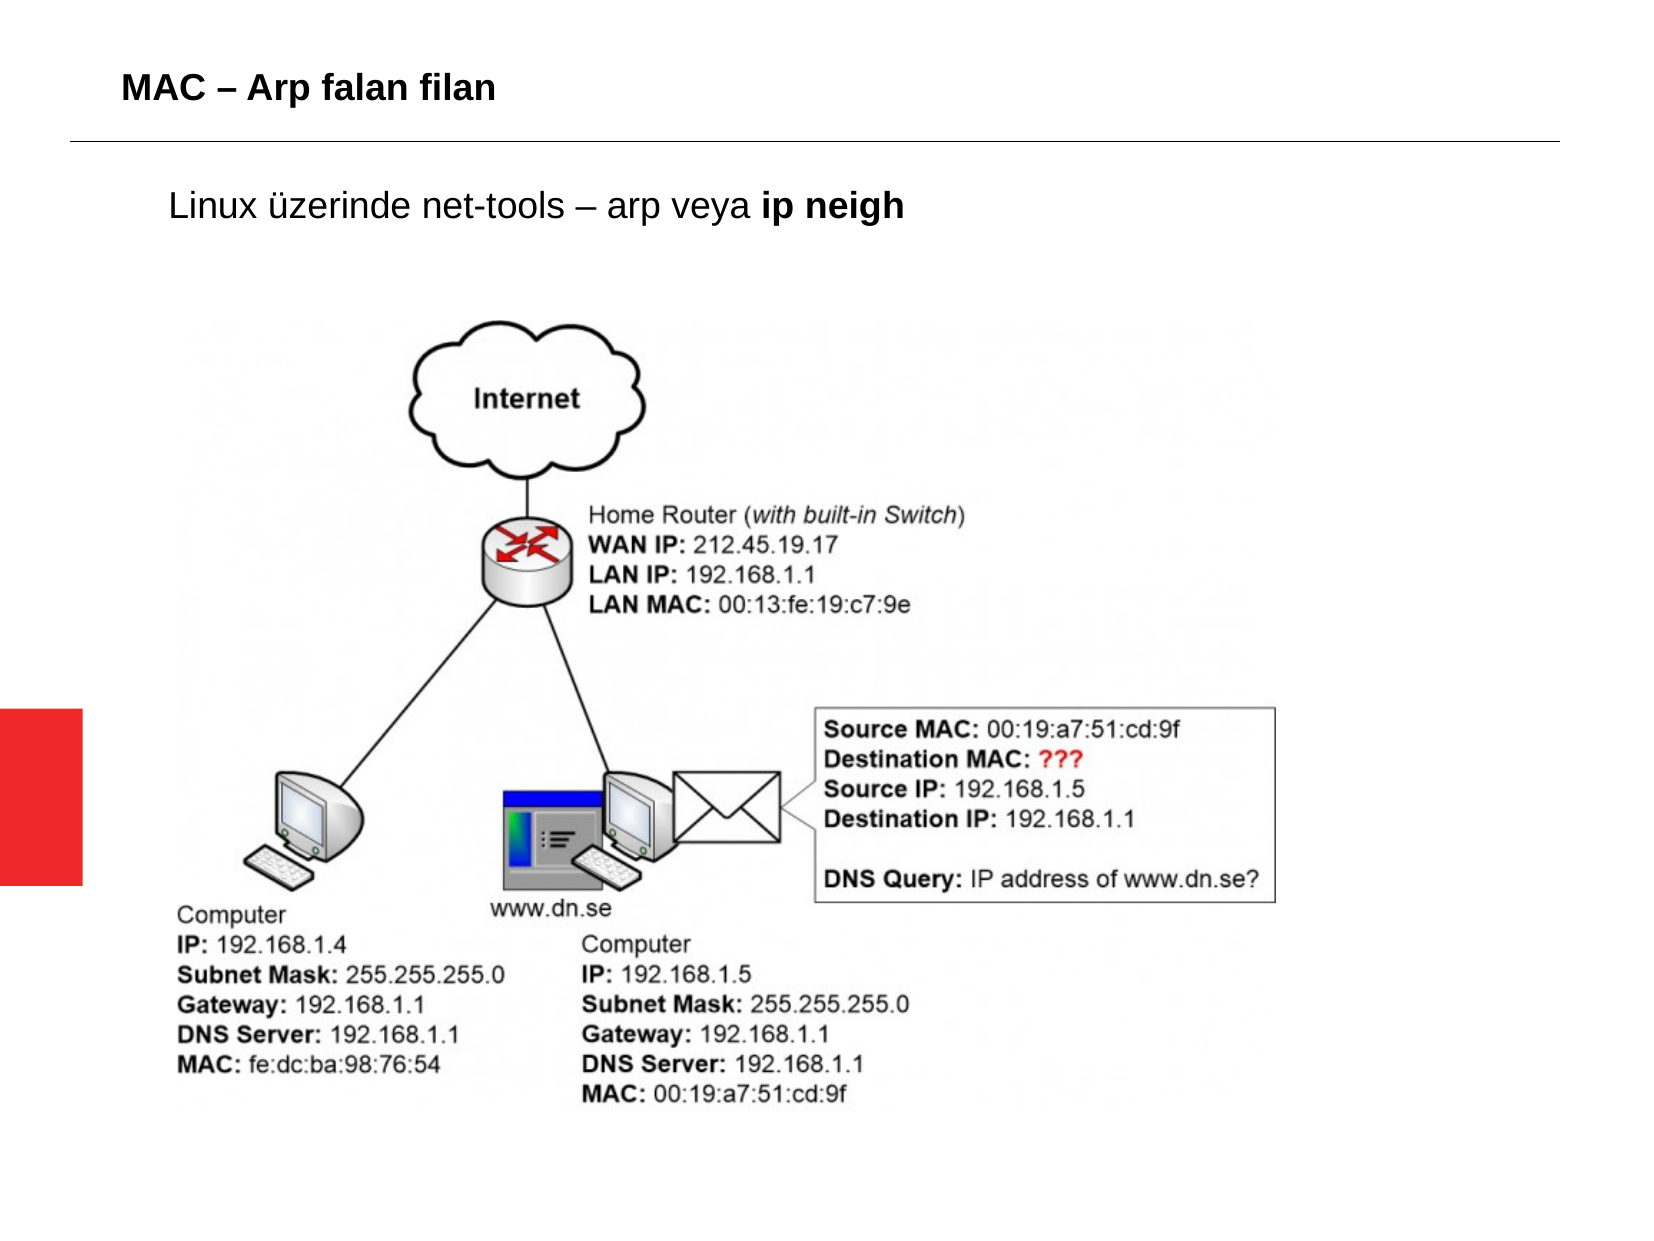

MAC – Arp falan filan
Linux üzerinde net-tools – arp veya ip neigh